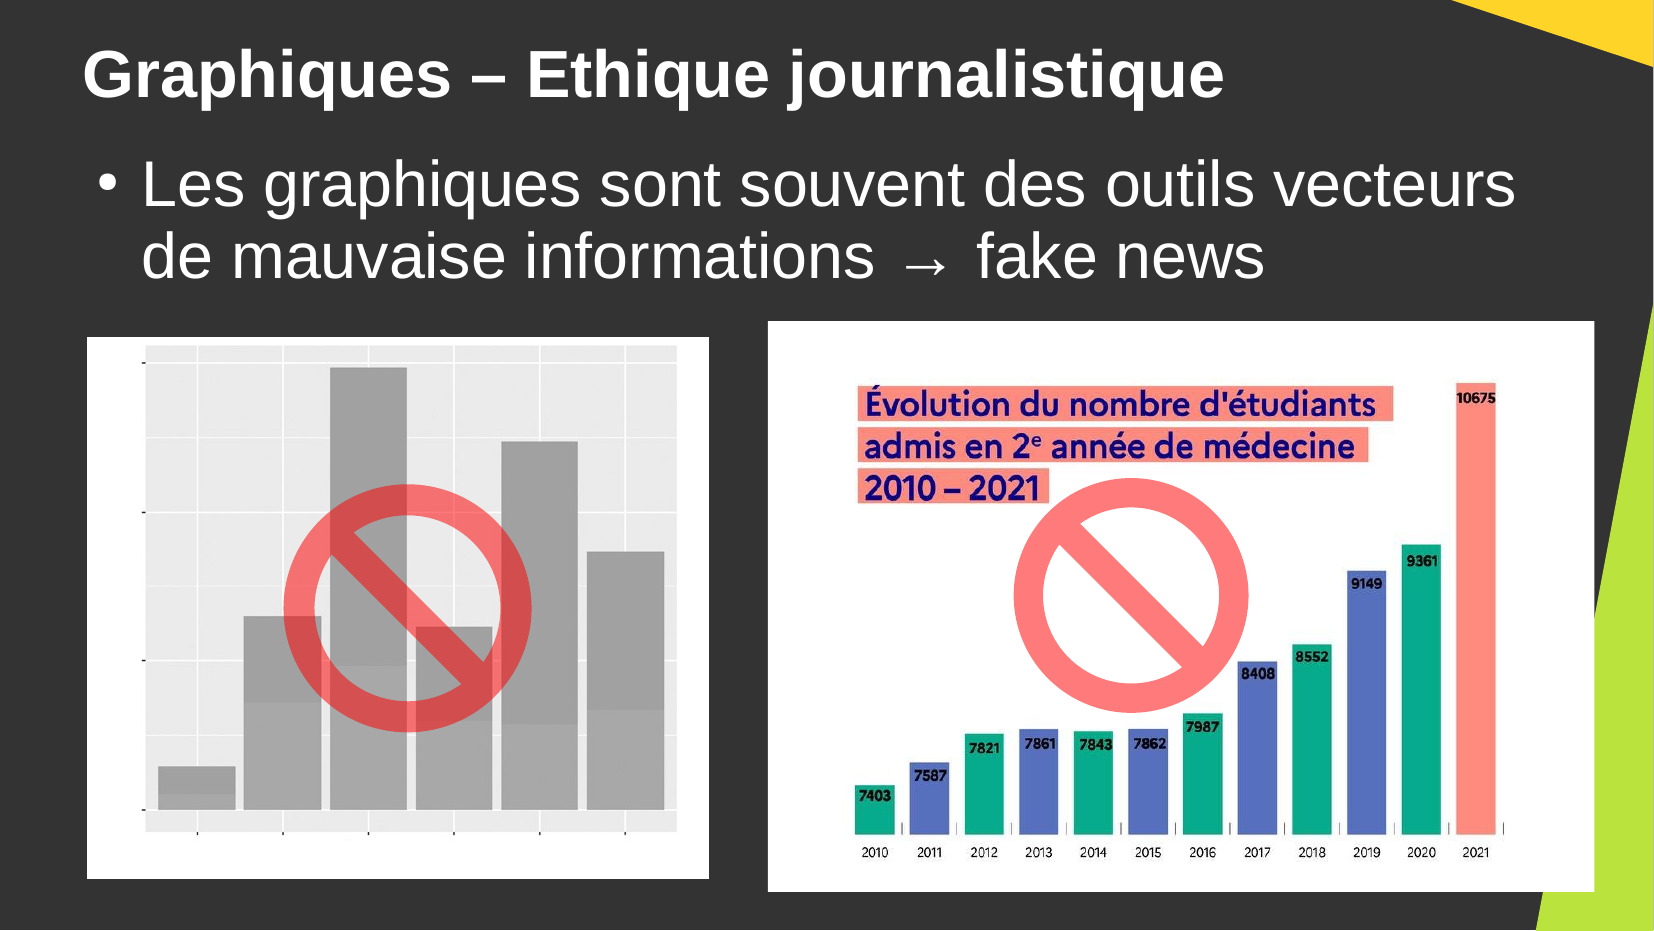

# Graphiques – Ethique journalistique
Les graphiques sont souvent des outils vecteurs de mauvaise informations → fake news